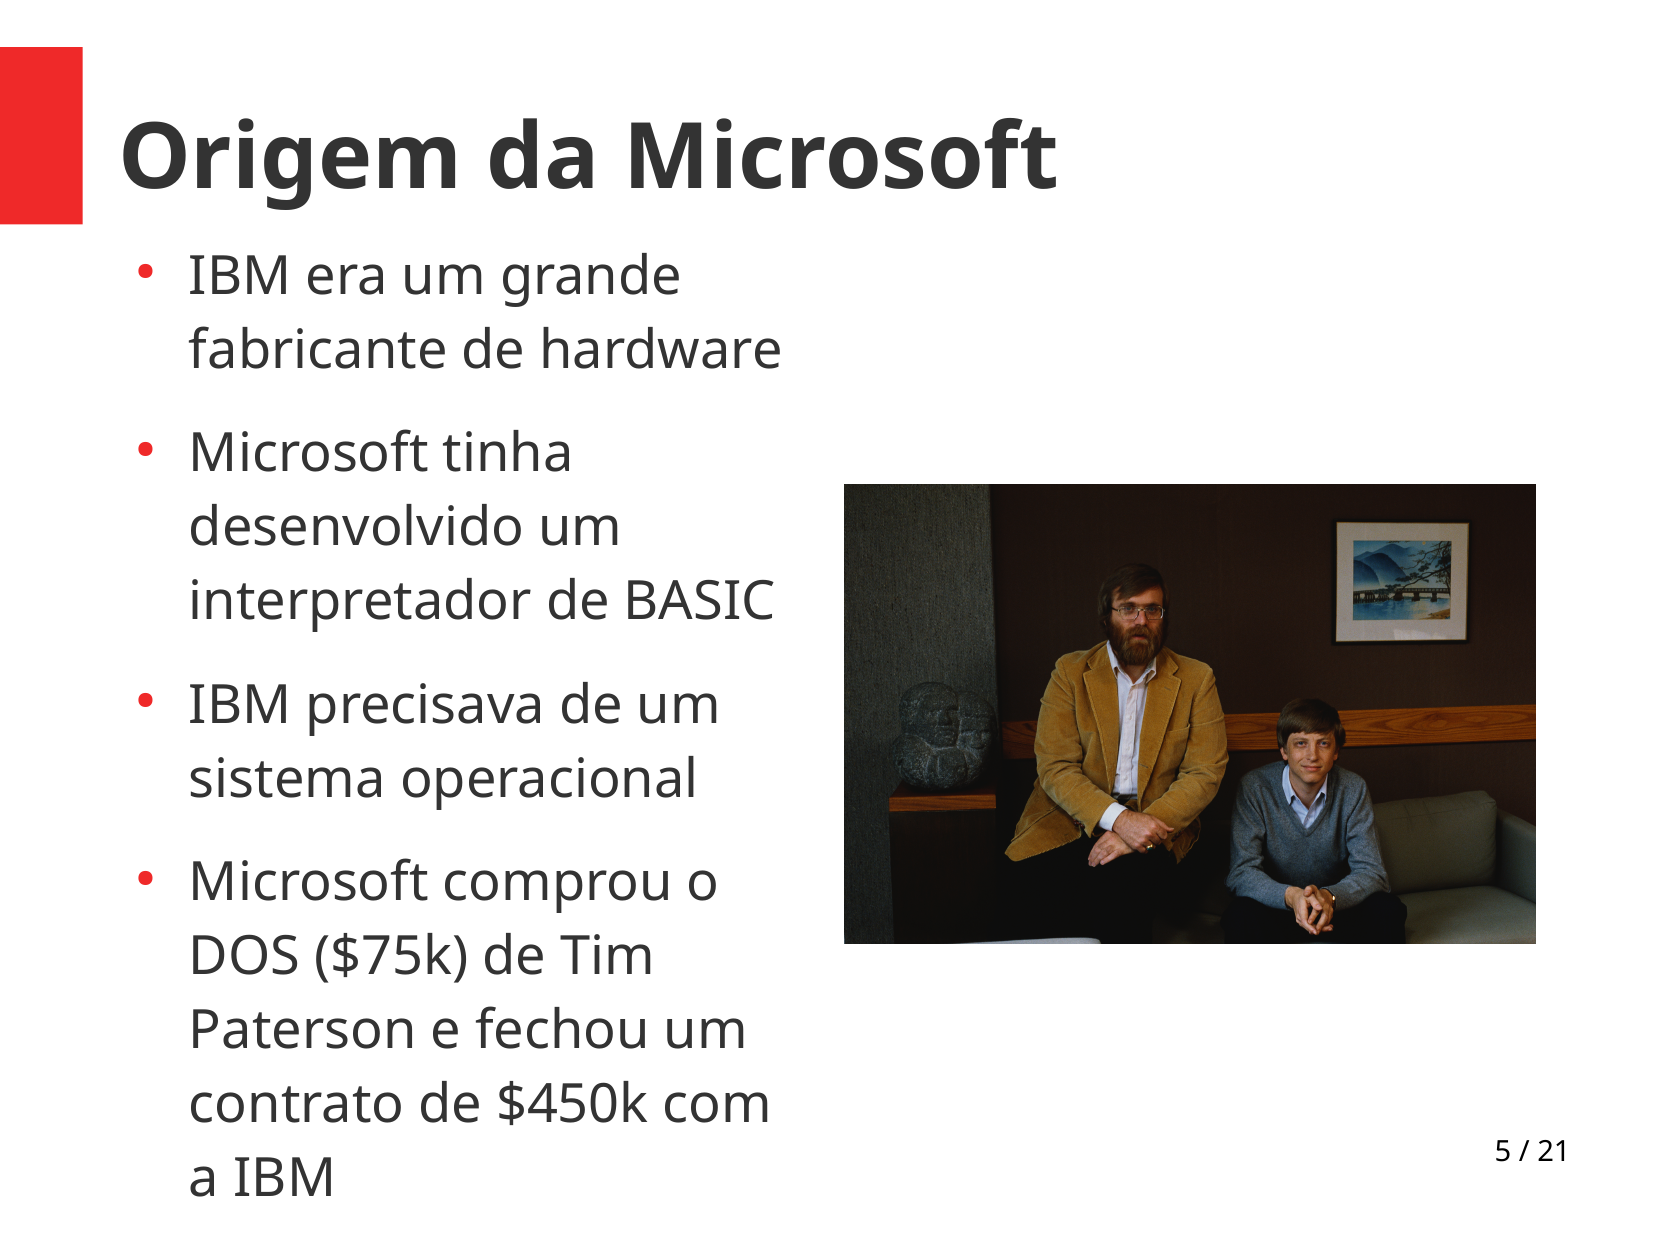

# Origem da Microsoft
IBM era um grande fabricante de hardware
Microsoft tinha desenvolvido um interpretador de BASIC
IBM precisava de um sistema operacional
Microsoft comprou o DOS ($75k) de Tim Paterson e fechou um contrato de $450k com a IBM
5